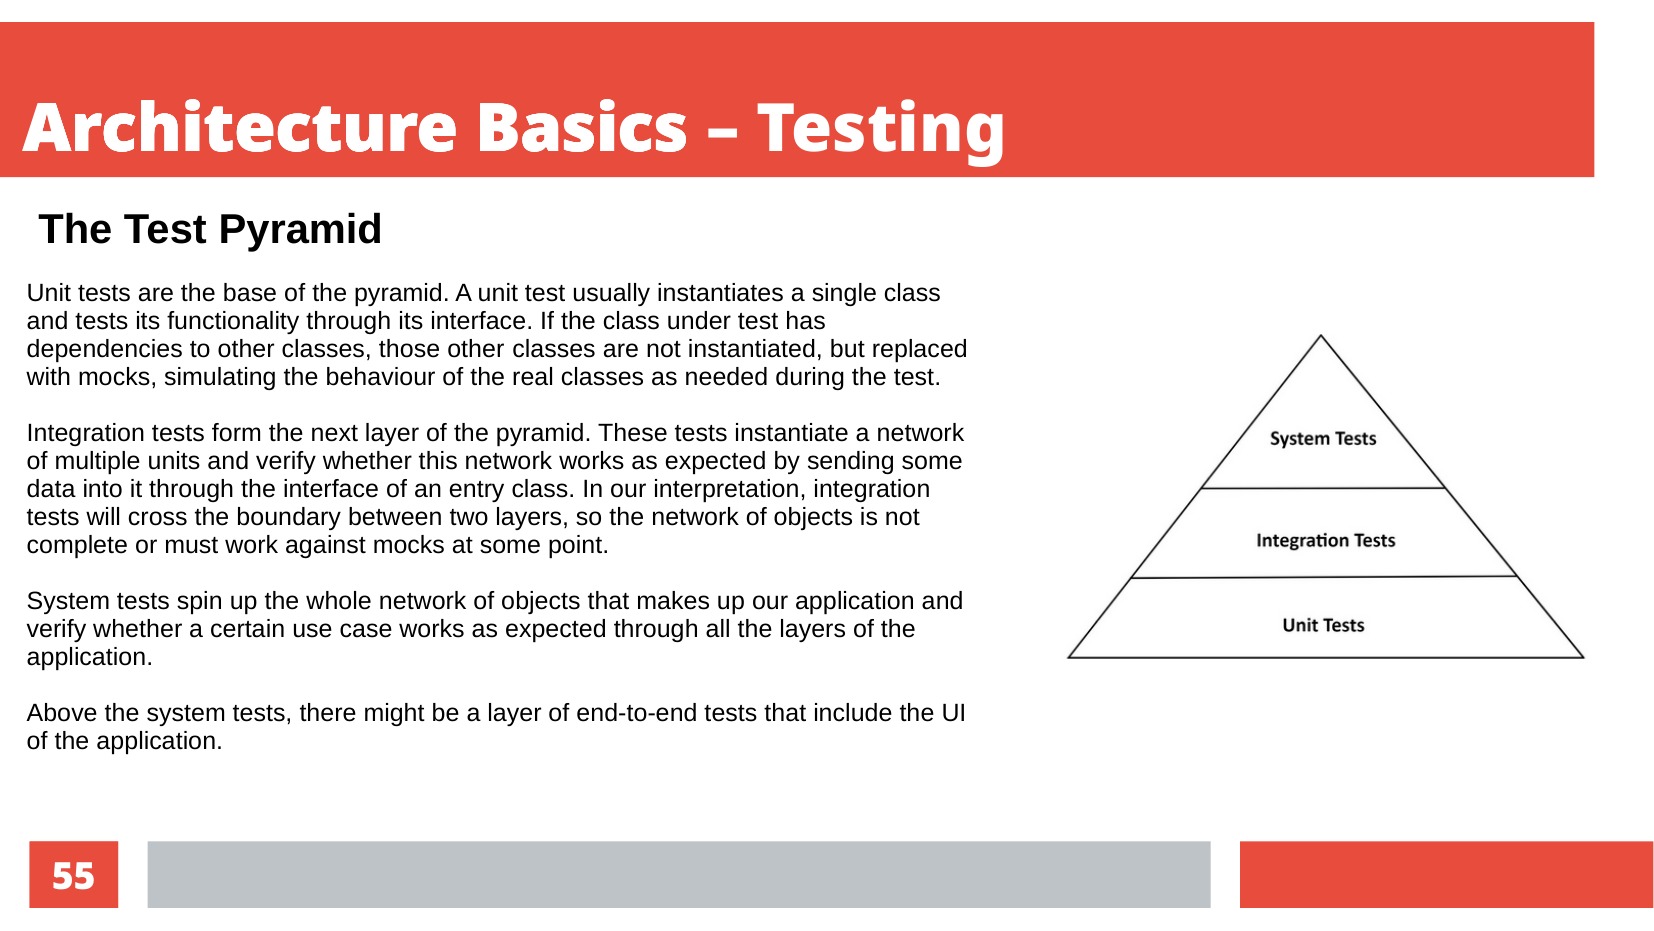

Architecture Basics – Testing
Architecture Basics
Architecture Basics
# Architecture Basics
The Test Pyramid
Unit tests are the base of the pyramid. A unit test usually instantiates a single class and tests its functionality through its interface. If the class under test has dependencies to other classes, those other classes are not instantiated, but replaced with mocks, simulating the behaviour of the real classes as needed during the test.
Integration tests form the next layer of the pyramid. These tests instantiate a network of multiple units and verify whether this network works as expected by sending some data into it through the interface of an entry class. In our interpretation, integration tests will cross the boundary between two layers, so the network of objects is not complete or must work against mocks at some point.
System tests spin up the whole network of objects that makes up our application and verify whether a certain use case works as expected through all the layers of the application.
Above the system tests, there might be a layer of end-to-end tests that include the UI of the application.
55